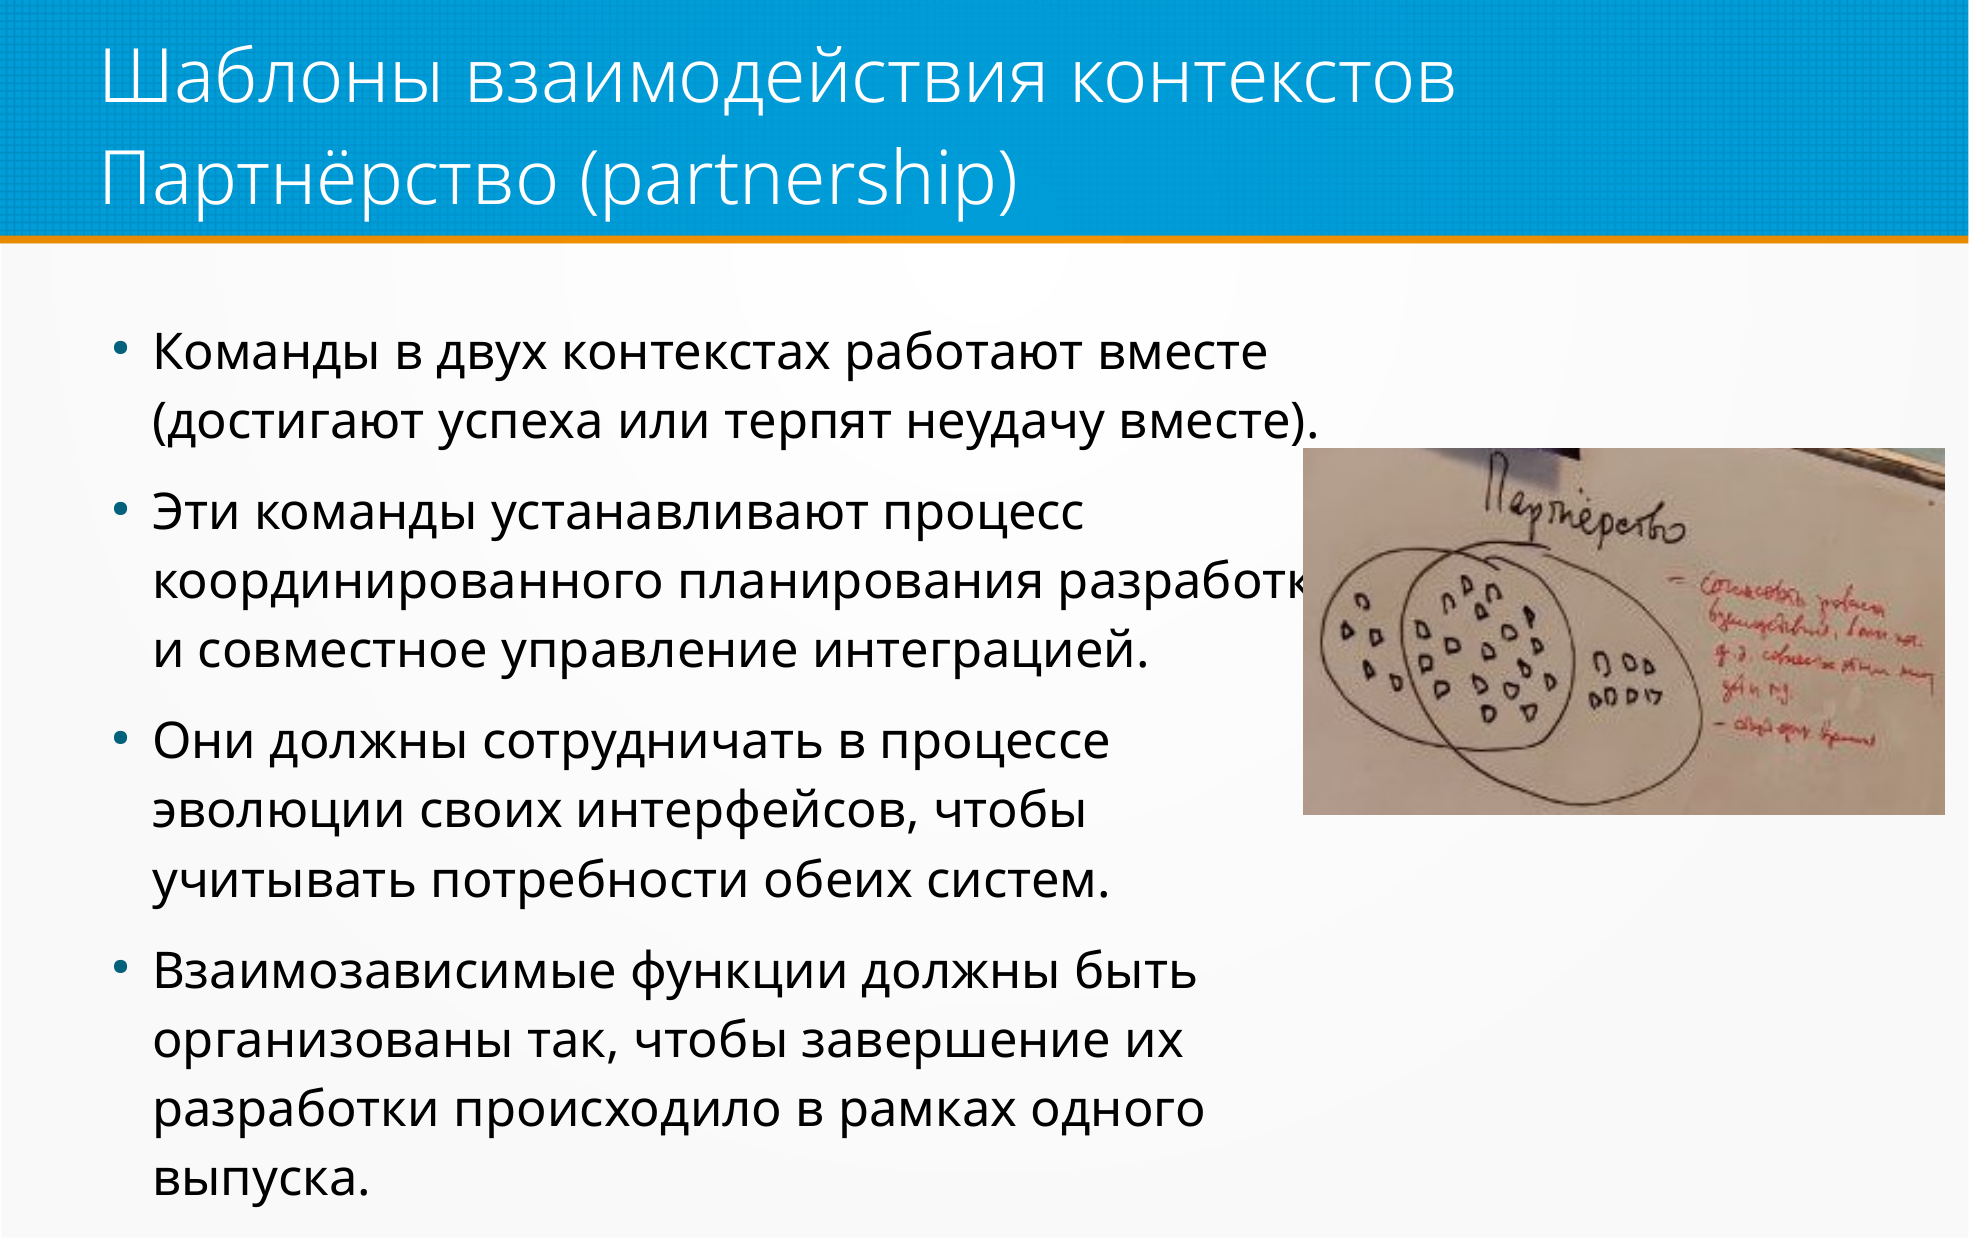

# Шаблоны взаимодействия контекстов Партнёрство (partnership)
Команды в двух контекстах работают вместе (достигают успеха или терпят неудачу вместе).
Эти команды устанавливают процесс координированного планирования разработки и совместное управление интеграцией.
Они должны сотрудничать в процессе эволюции своих интерфейсов, чтобы учитывать потребности обеих систем.
Взаимозависимые функции должны быть организованы так, чтобы завершение их разработки происходило в рамках одного выпуска.